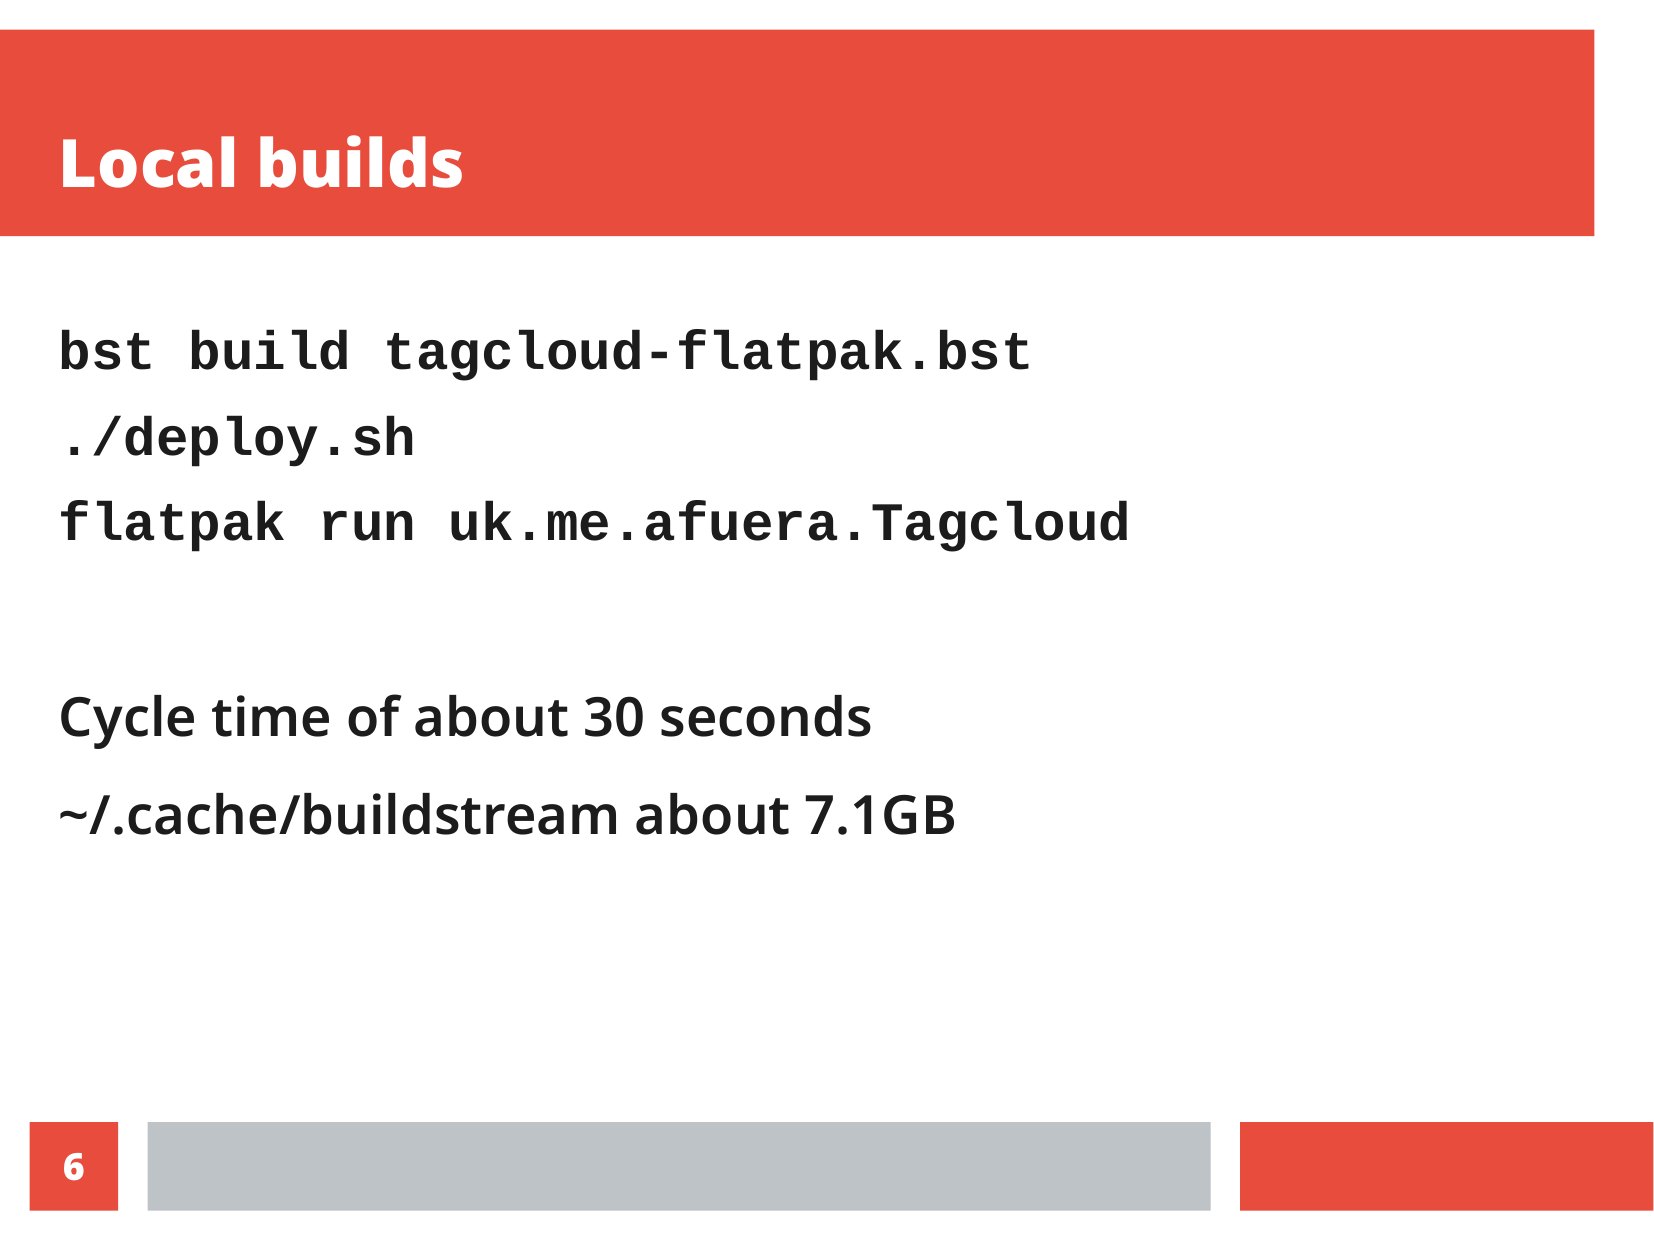

# Local builds
bst build tagcloud-flatpak.bst
./deploy.sh
flatpak run uk.me.afuera.Tagcloud
Cycle time of about 30 seconds
~/.cache/buildstream about 7.1GB
6